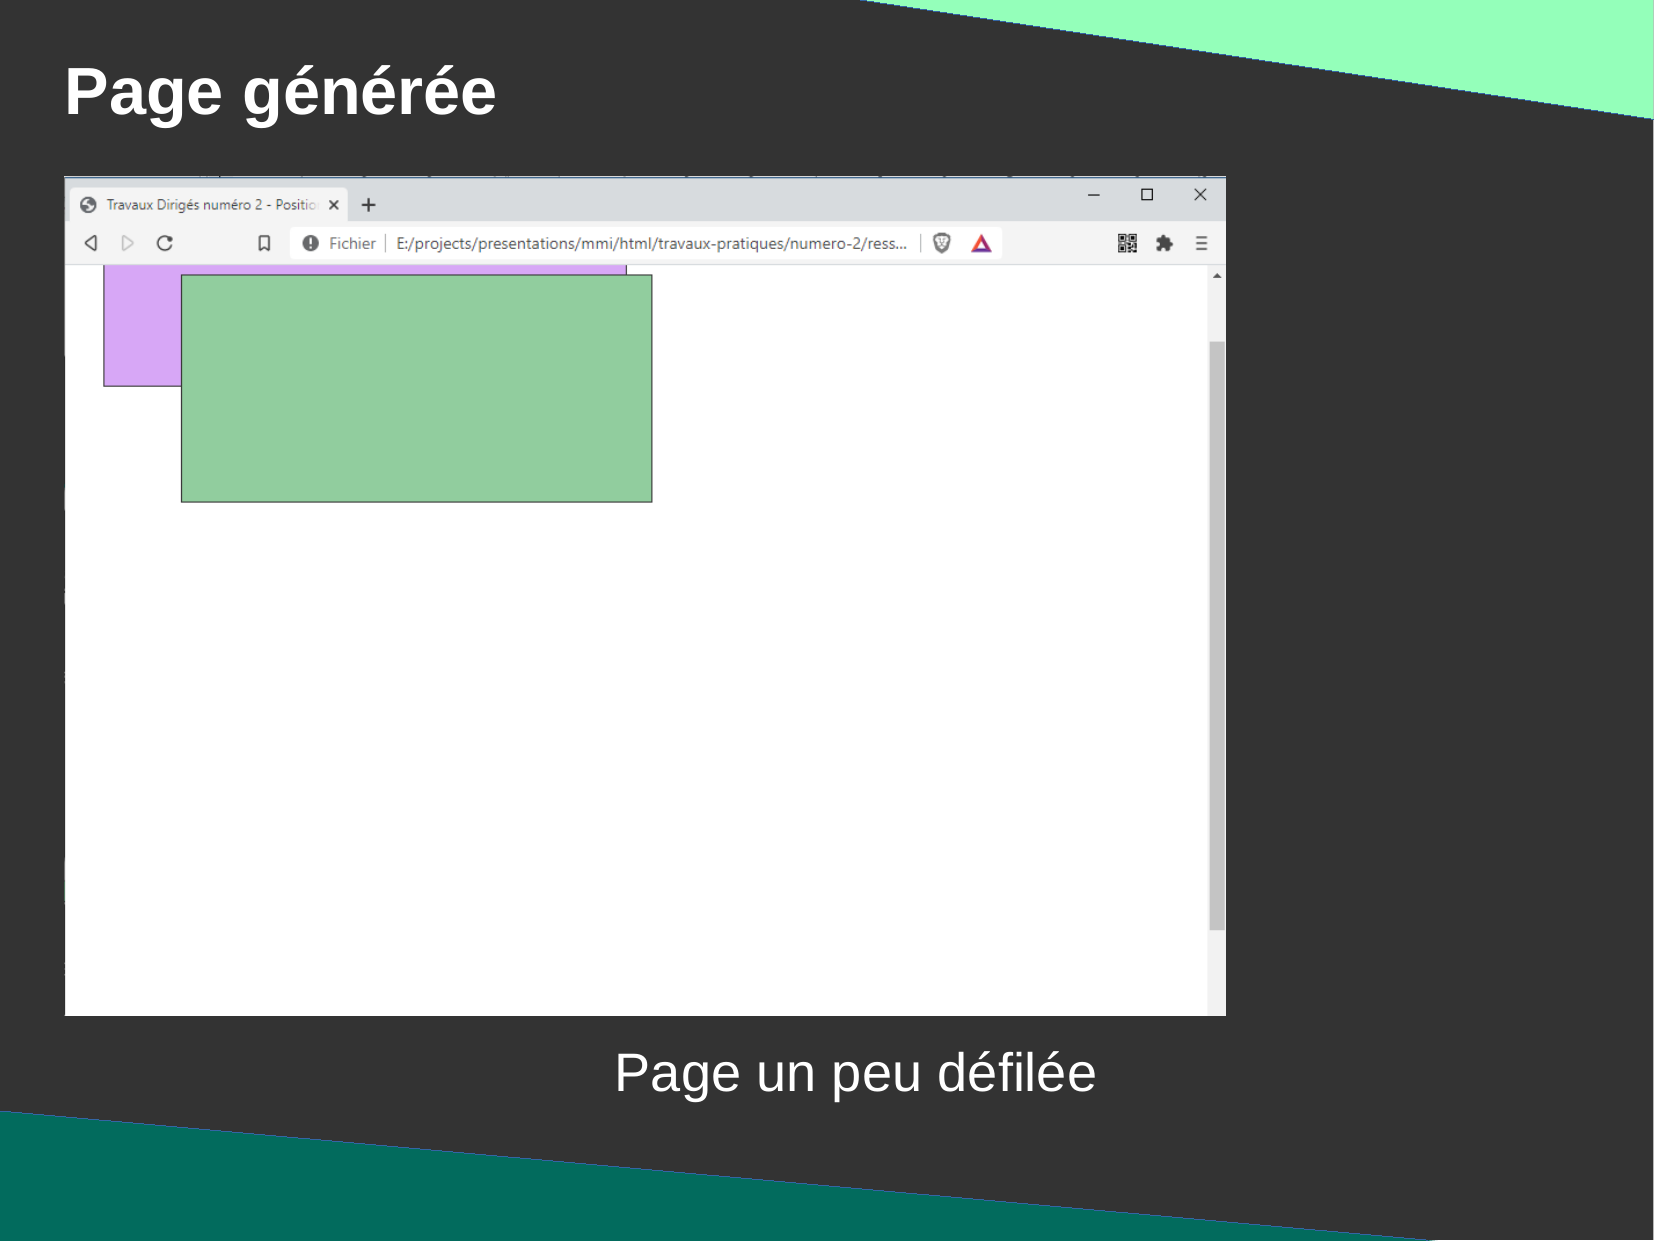

# Page générée
Page un peu défilée